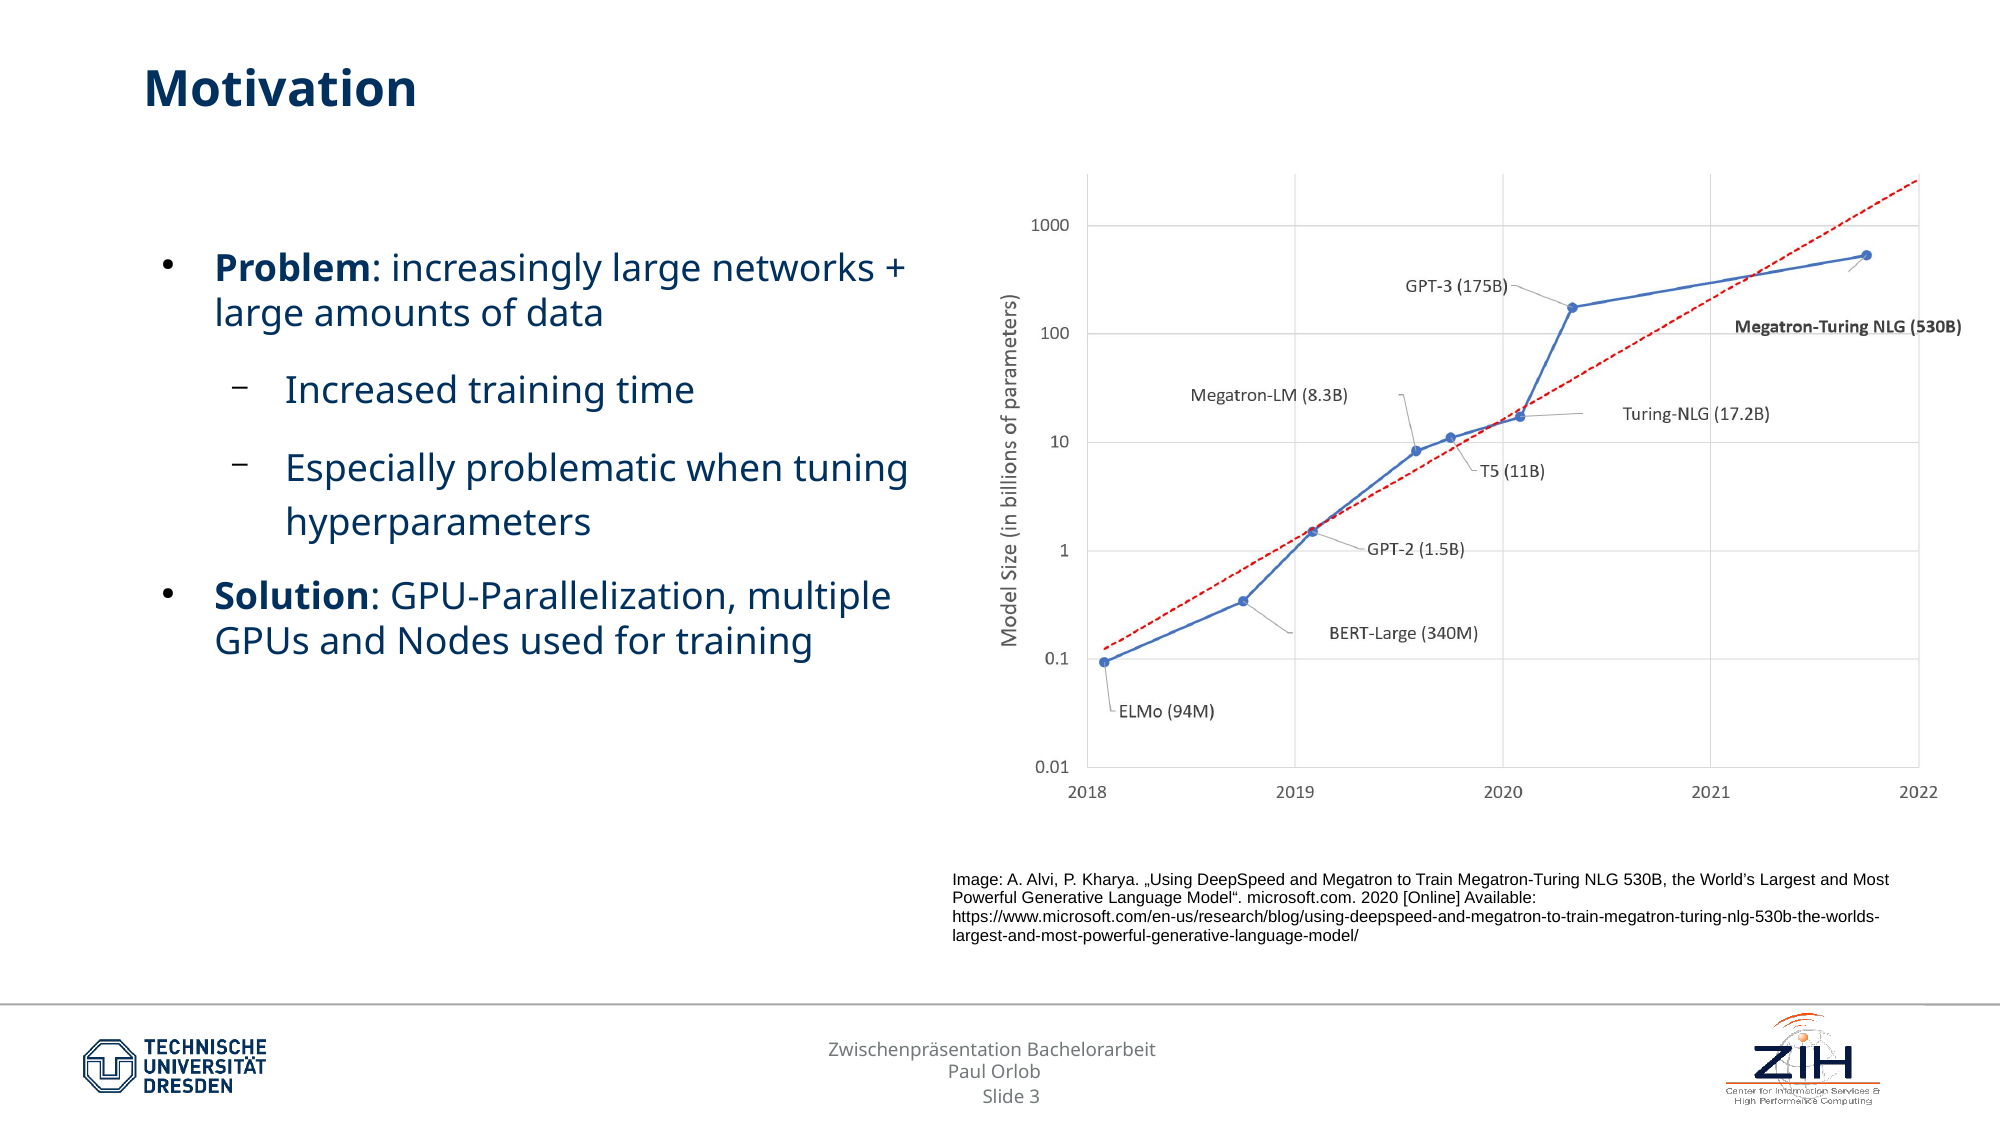

Motivation
# Problem: increasingly large networks + large amounts of data
Increased training time
Especially problematic when tuning hyperparameters
Solution: GPU-Parallelization, multiple GPUs and Nodes used for training
Image: A. Alvi, P. Kharya. „Using DeepSpeed and Megatron to Train Megatron-Turing NLG 530B, the World’s Largest and Most Powerful Generative Language Model“. microsoft.com. 2020 [Online] Available: https://www.microsoft.com/en-us/research/blog/using-deepspeed-and-megatron-to-train-megatron-turing-nlg-530b-the-worlds-largest-and-most-powerful-generative-language-model/